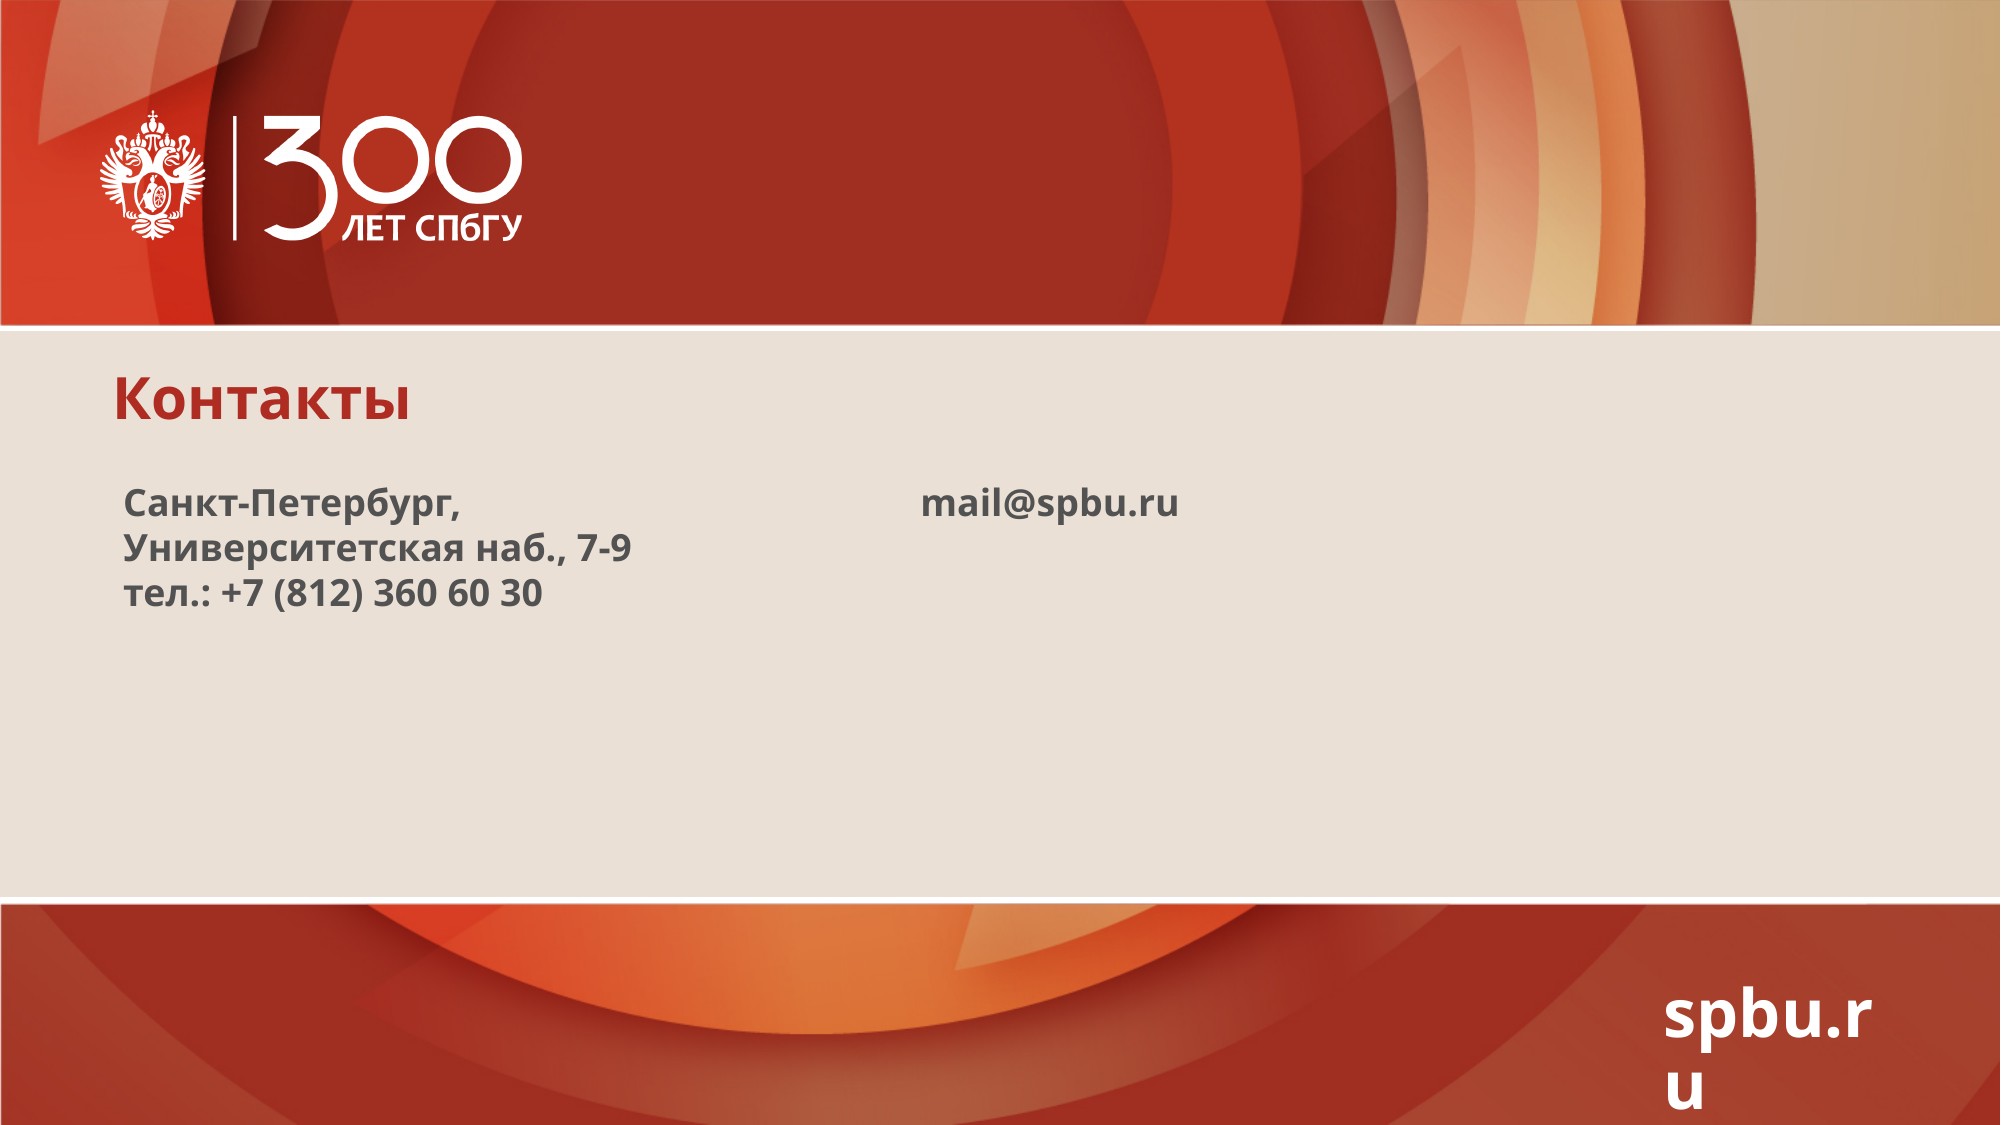

# Санкт-Петербург, Университетская наб., 7-9 тел.: +7 (812) 360 60 30
mail@spbu.ru